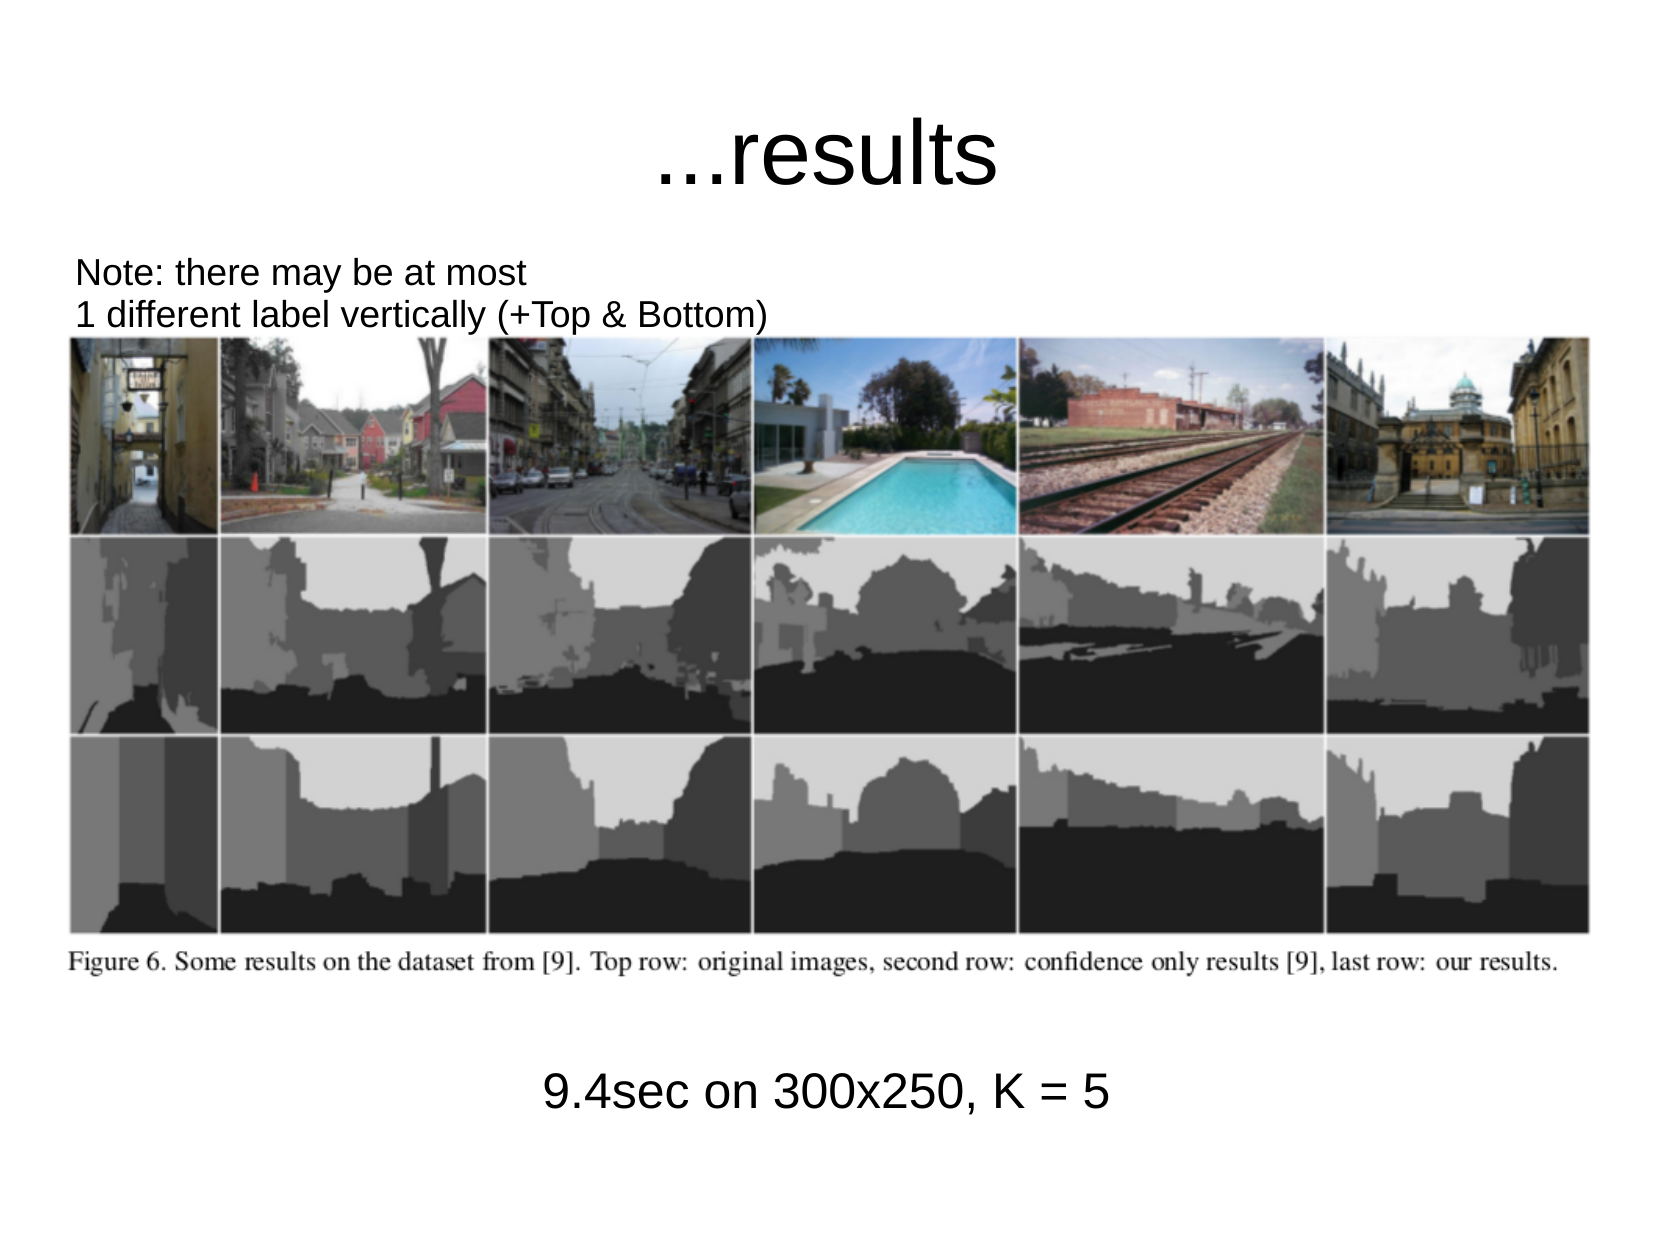

# ...results
Note: there may be at most
1 different label vertically (+Top & Bottom)
9.4sec on 300x250, K = 5